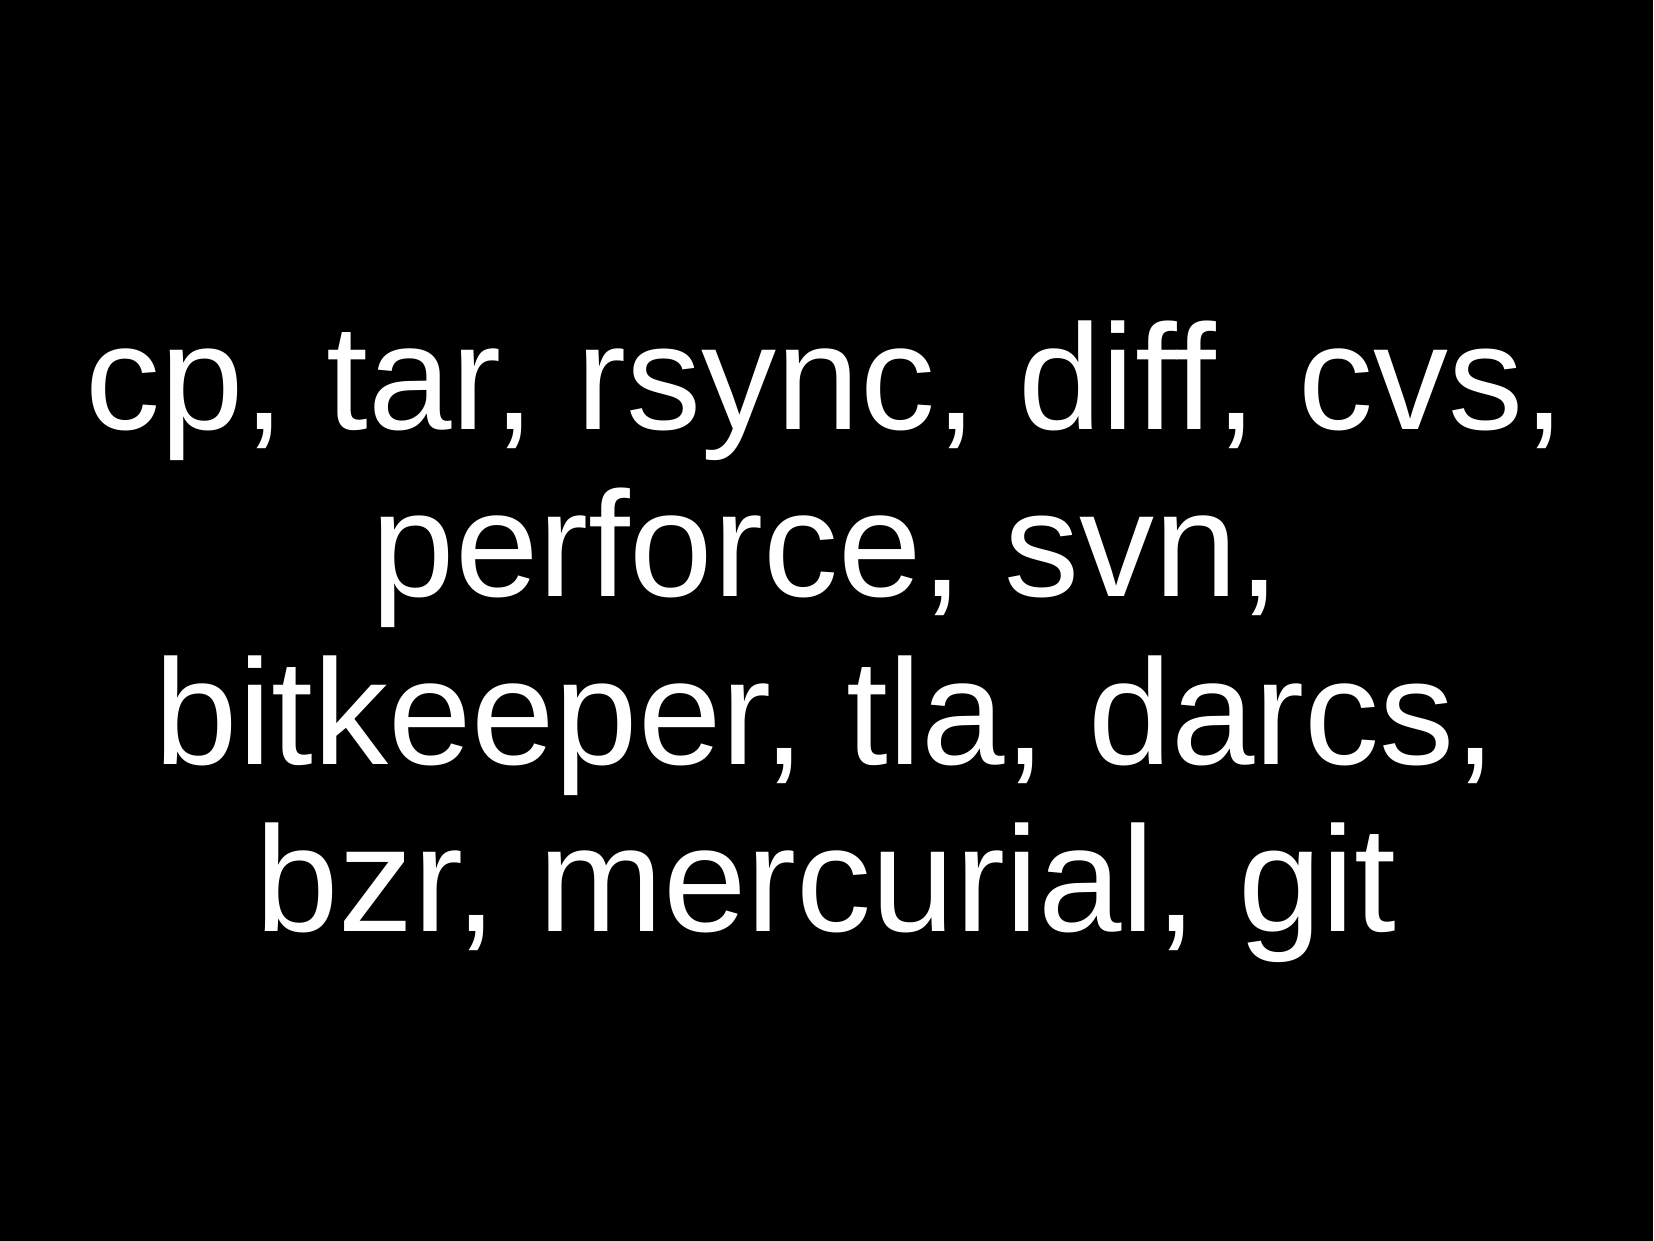

# cp, tar, rsync, diff, cvs, perforce, svn, bitkeeper, tla, darcs, bzr, mercurial, git